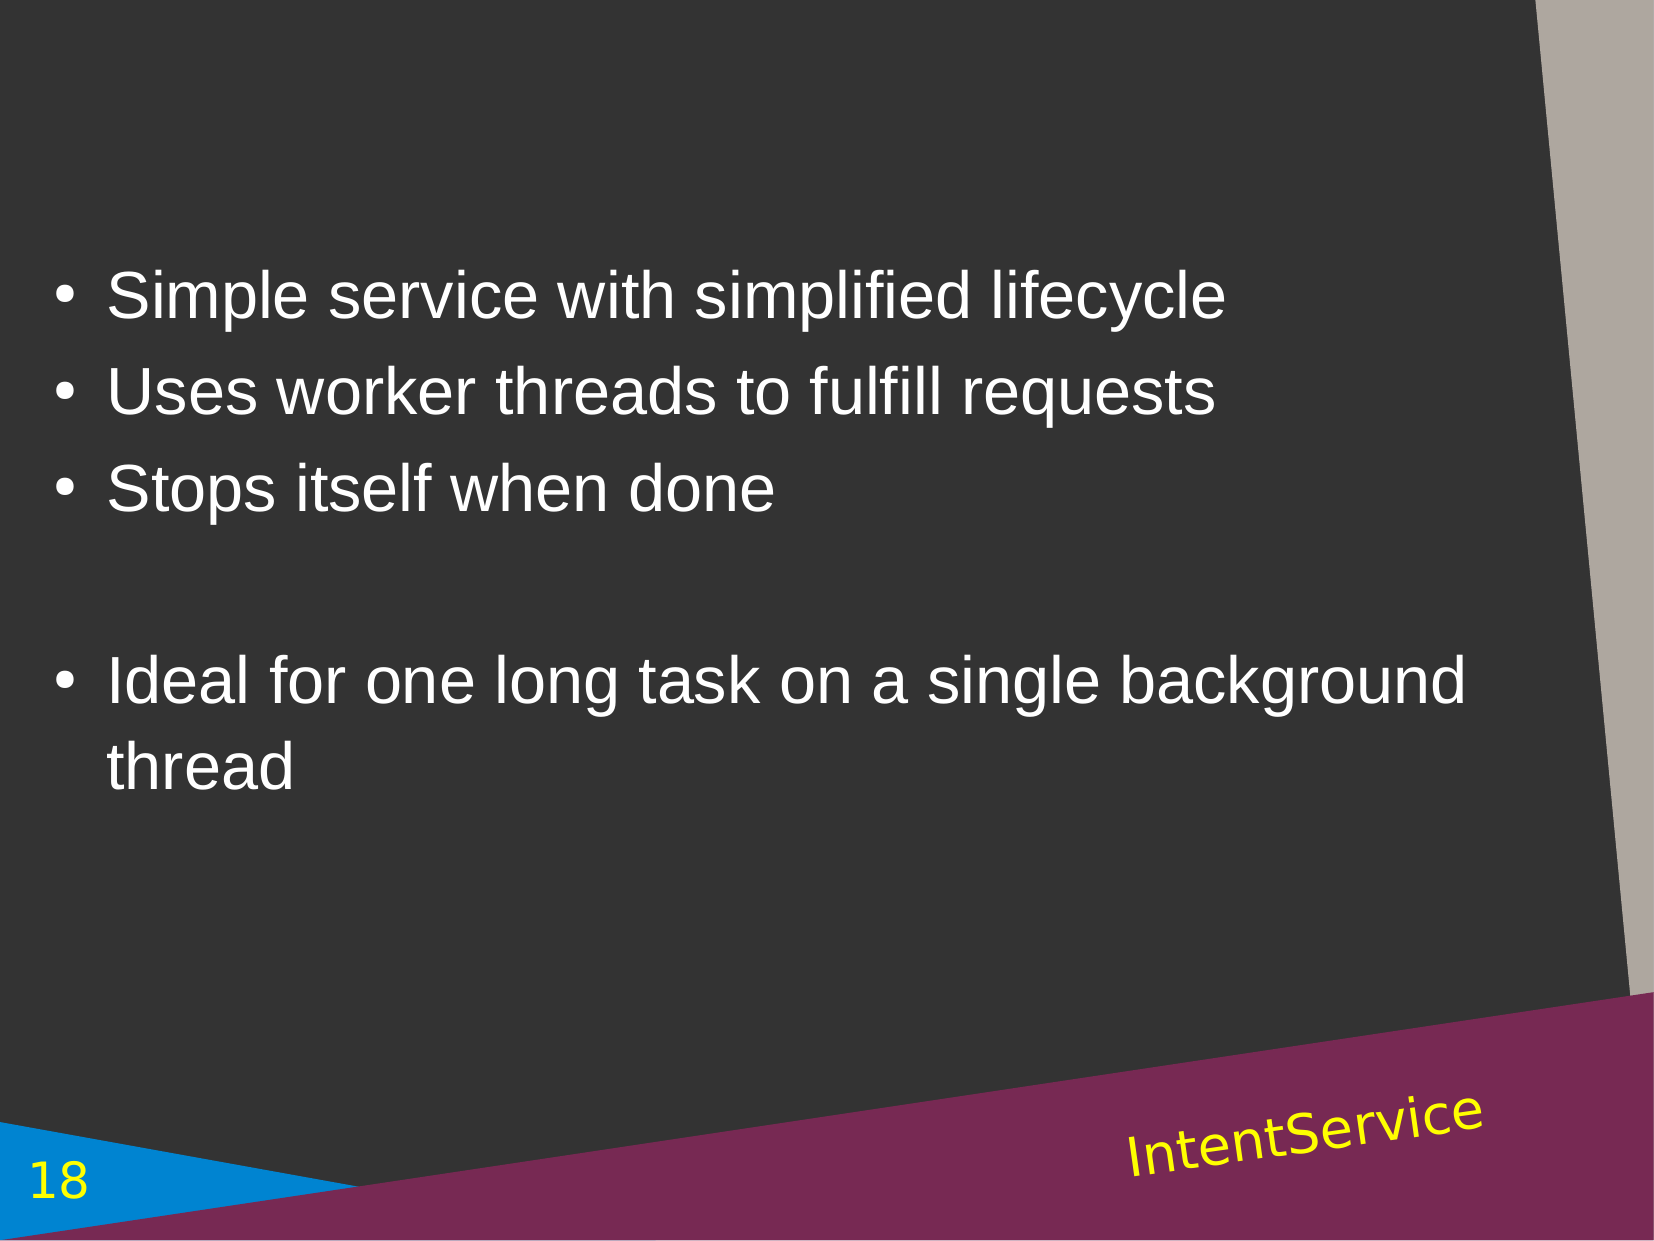

Simple service with simplified lifecycle
Uses worker threads to fulfill requests
Stops itself when done
Ideal for one long task on a single background thread
# IntentService
18